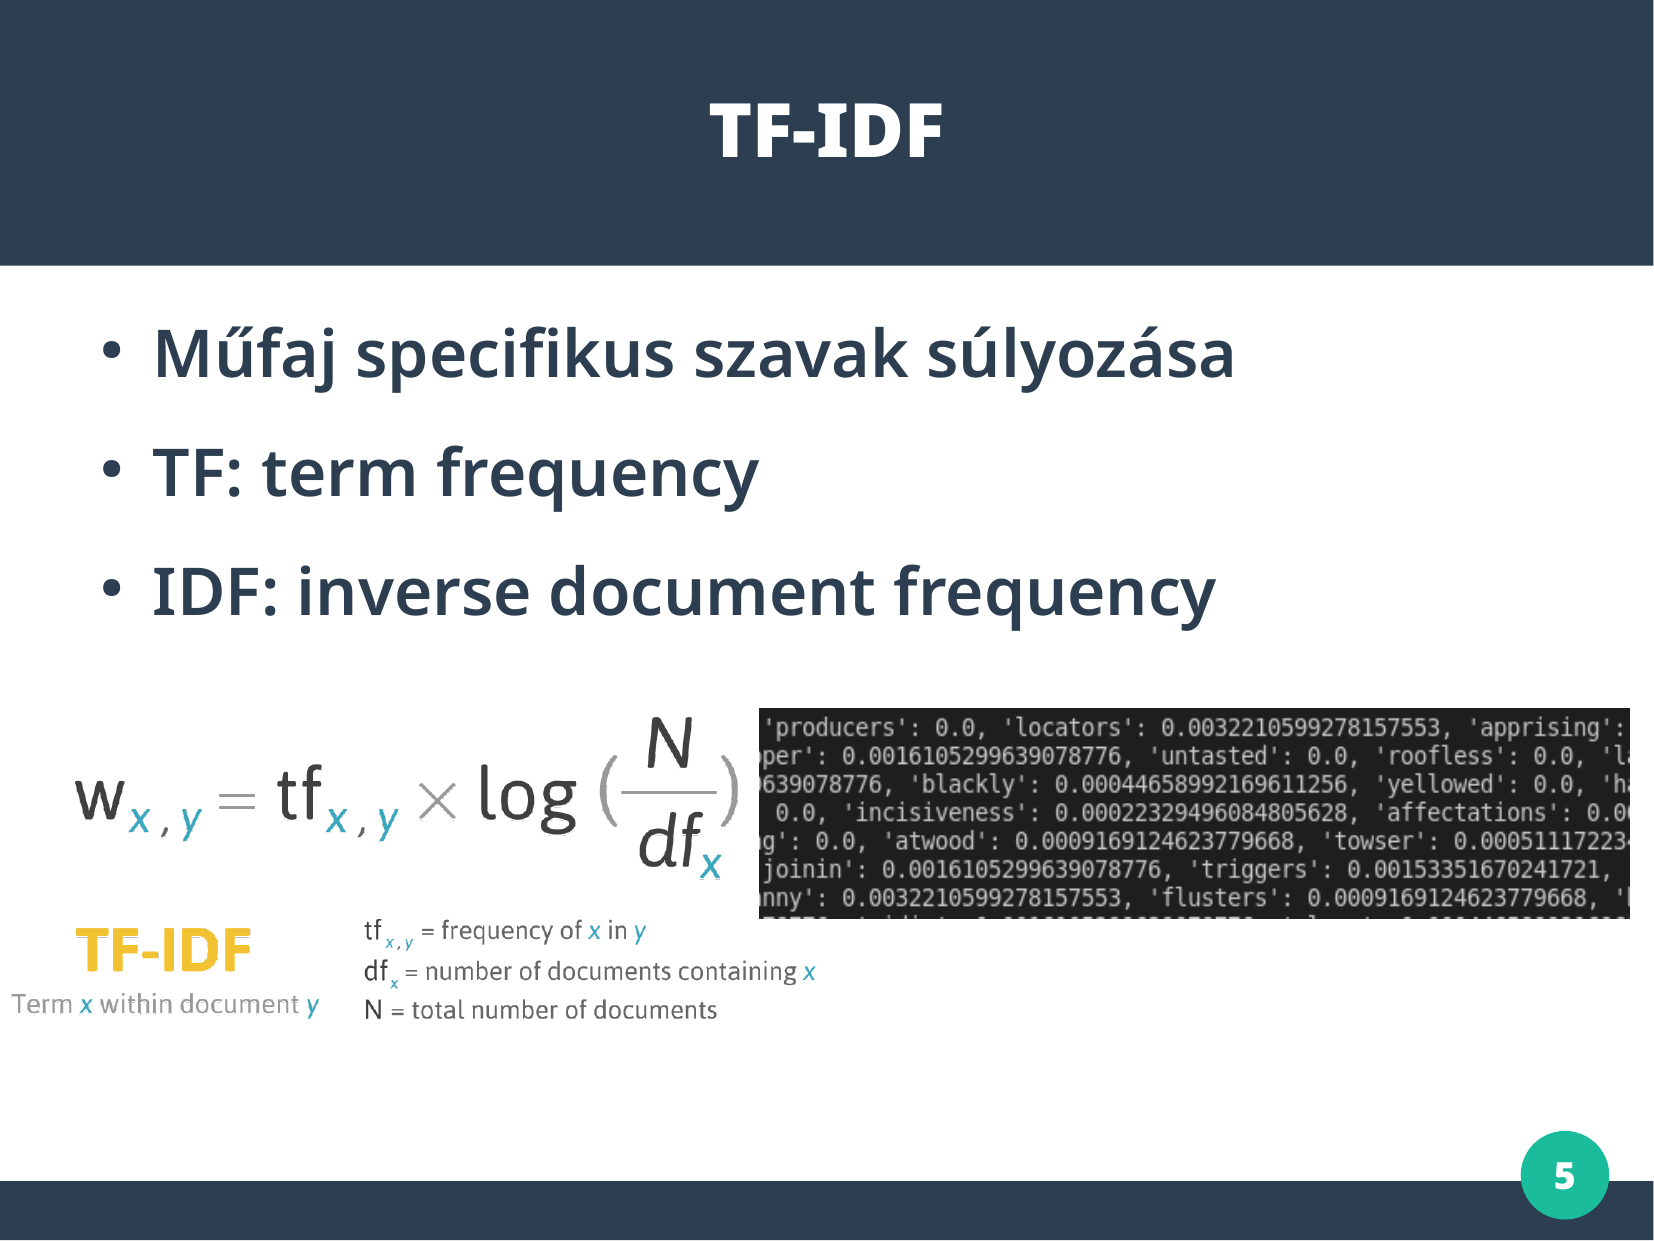

# TF-IDF
Műfaj specifikus szavak súlyozása
TF: term frequency
IDF: inverse document frequency
5